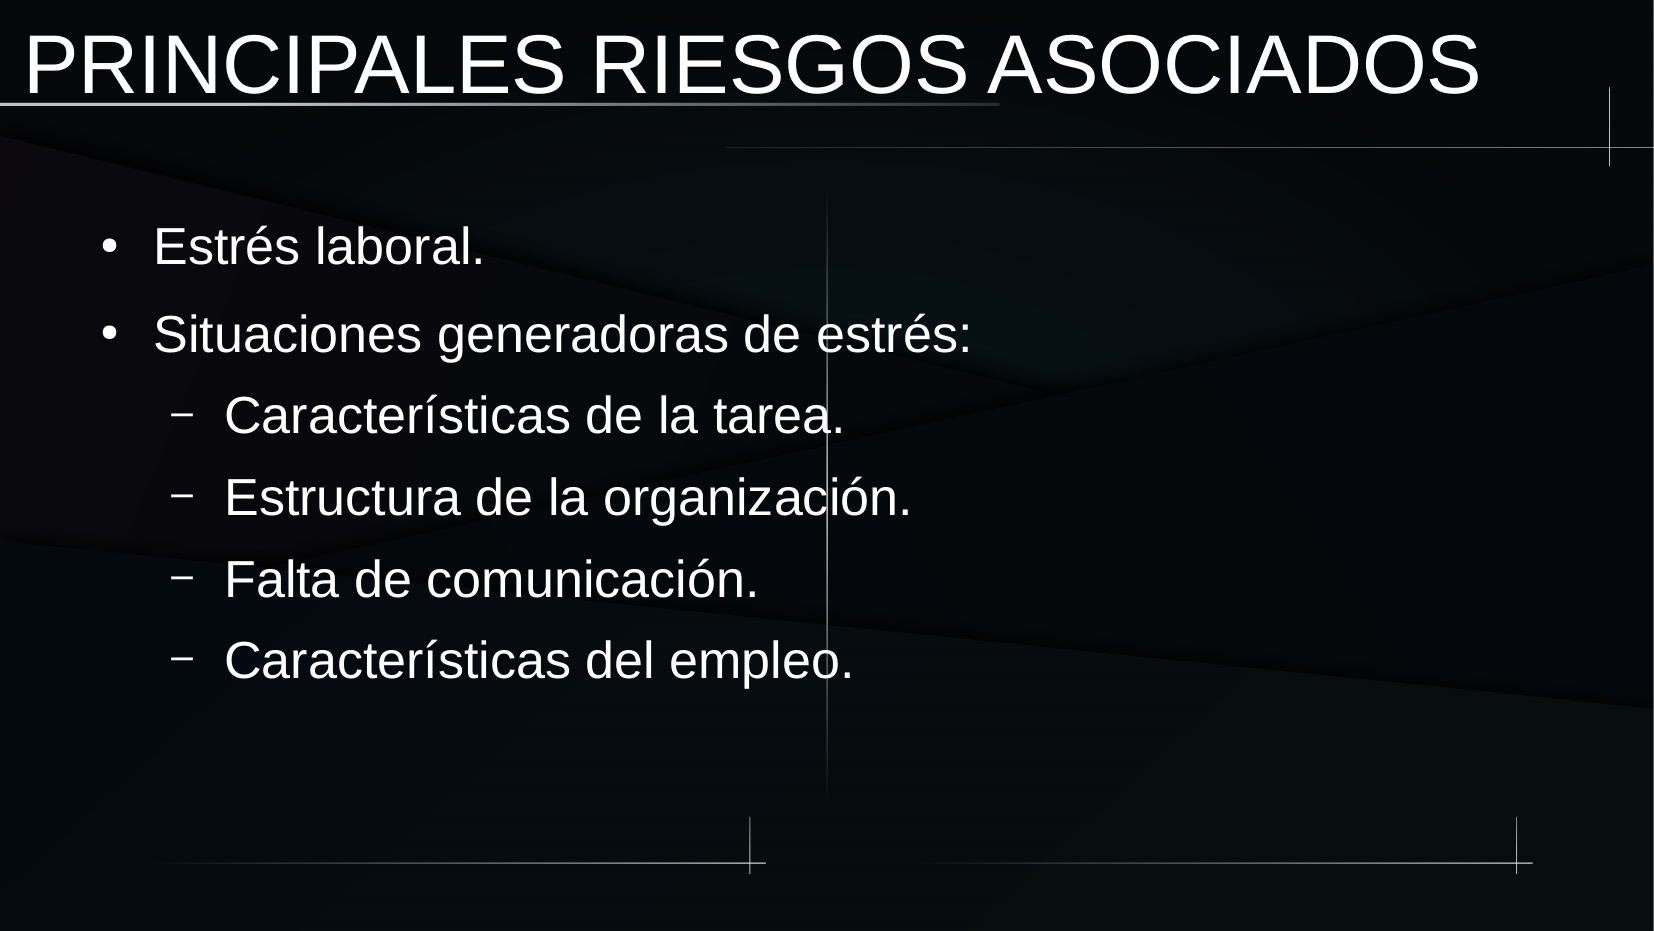

# PRINCIPALES RIESGOS ASOCIADOS
Estrés laboral.
Situaciones generadoras de estrés:
Características de la tarea.
Estructura de la organización.
Falta de comunicación.
Características del empleo.